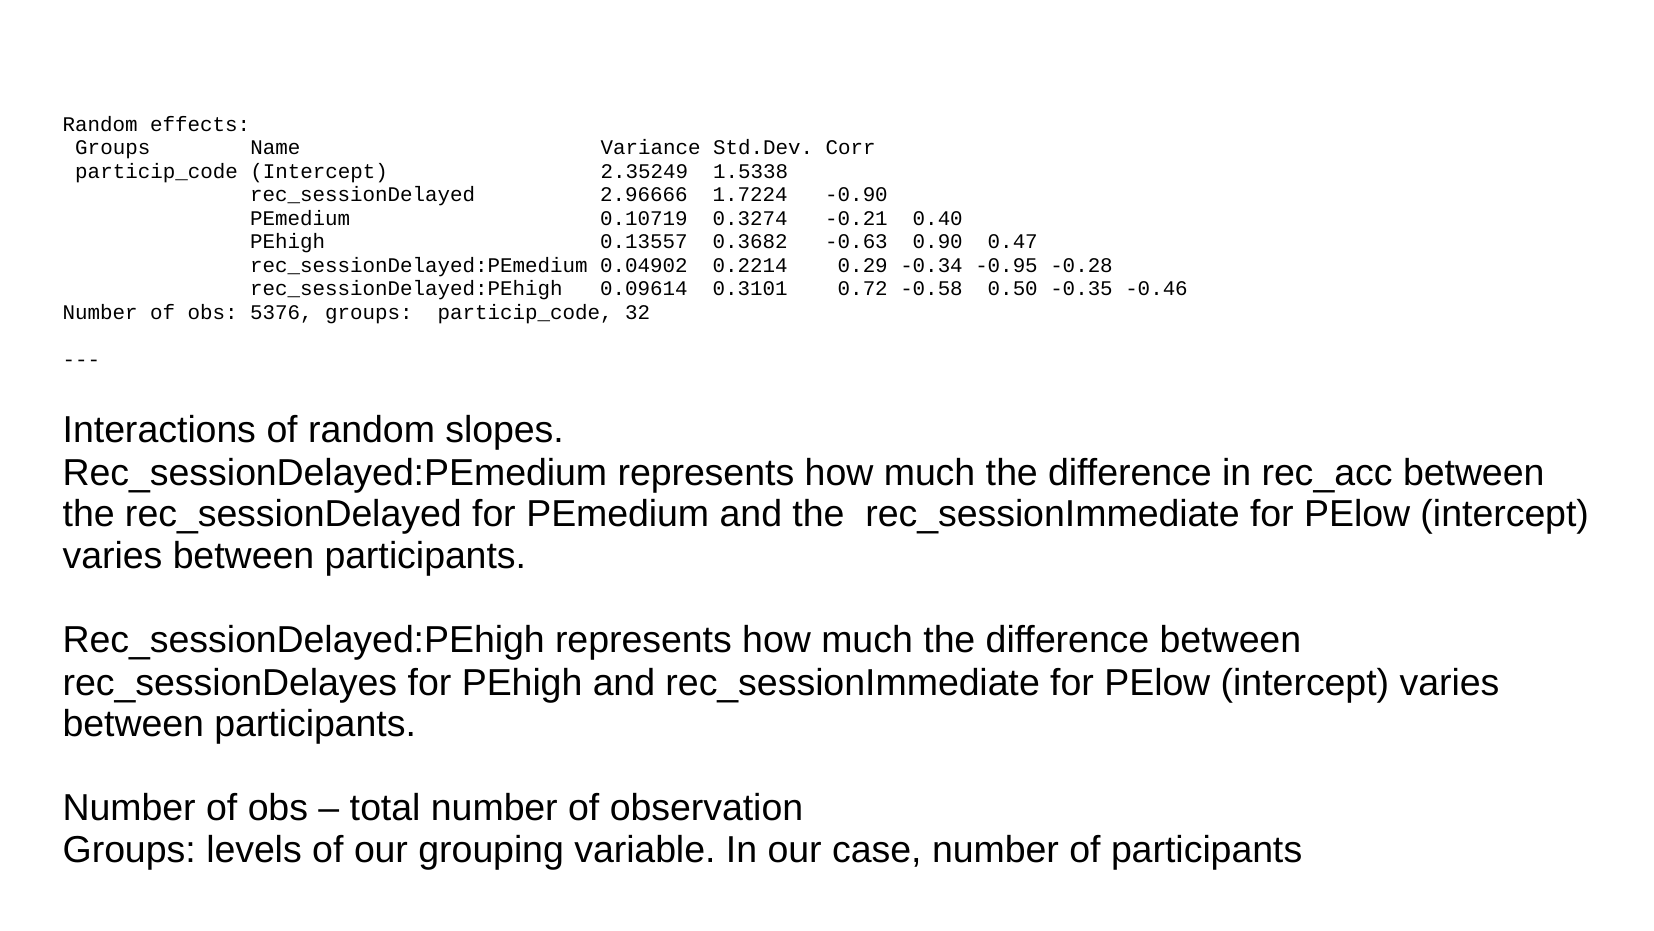

Random effects:
 Groups Name Variance Std.Dev. Corr
 particip_code (Intercept) 2.35249 1.5338
 rec_sessionDelayed 2.96666 1.7224 -0.90
 PEmedium 0.10719 0.3274 -0.21 0.40
 PEhigh 0.13557 0.3682 -0.63 0.90 0.47
 rec_sessionDelayed:PEmedium 0.04902 0.2214 0.29 -0.34 -0.95 -0.28
 rec_sessionDelayed:PEhigh 0.09614 0.3101 0.72 -0.58 0.50 -0.35 -0.46
Number of obs: 5376, groups: particip_code, 32
---
Interactions of random slopes.
Rec_sessionDelayed:PEmedium represents how much the difference in rec_acc between the rec_sessionDelayed for PEmedium and the rec_sessionImmediate for PElow (intercept) varies between participants.
Rec_sessionDelayed:PEhigh represents how much the difference between rec_sessionDelayes for PEhigh and rec_sessionImmediate for PElow (intercept) varies between participants.
Number of obs – total number of observation
Groups: levels of our grouping variable. In our case, number of participants